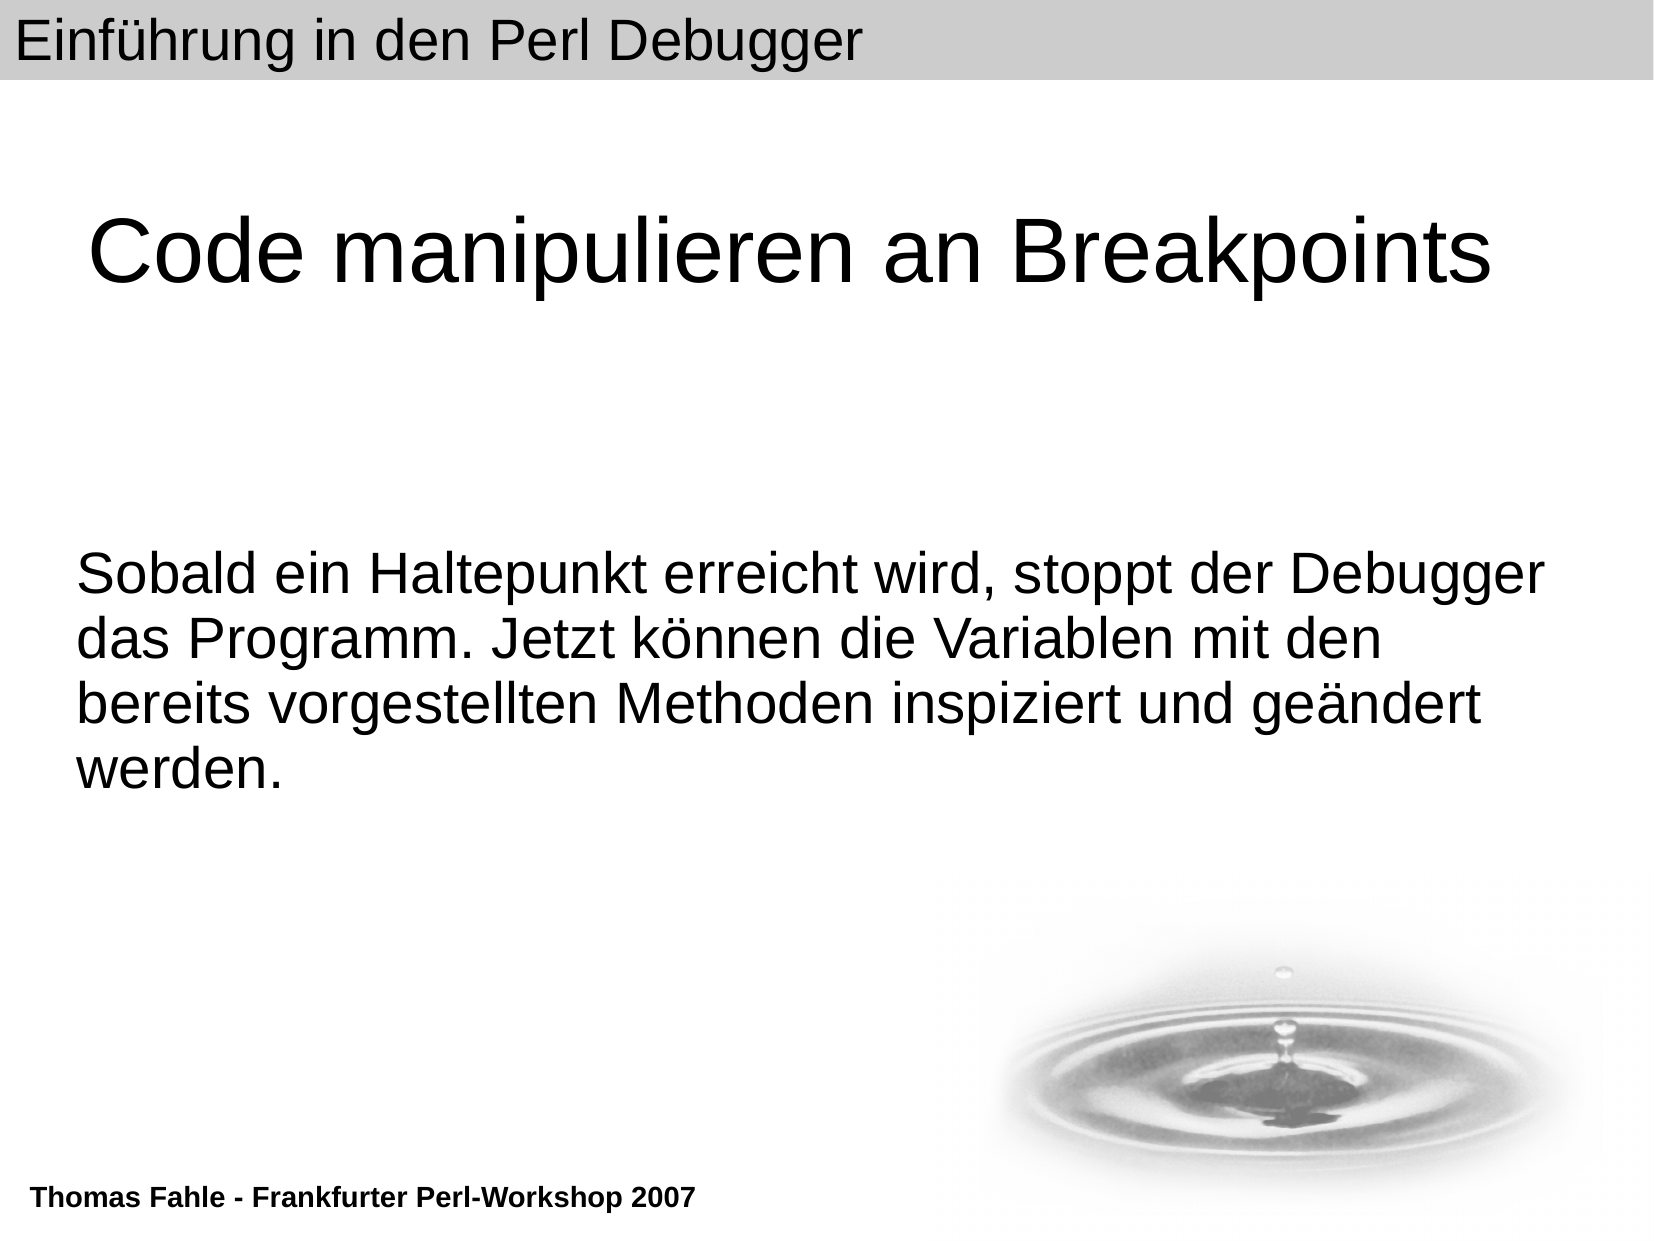

# Code manipulieren an Breakpoints
Sobald ein Haltepunkt erreicht wird, stoppt der Debugger das Programm. Jetzt können die Variablen mit den bereits vorgestellten Methoden inspiziert und geändert werden.